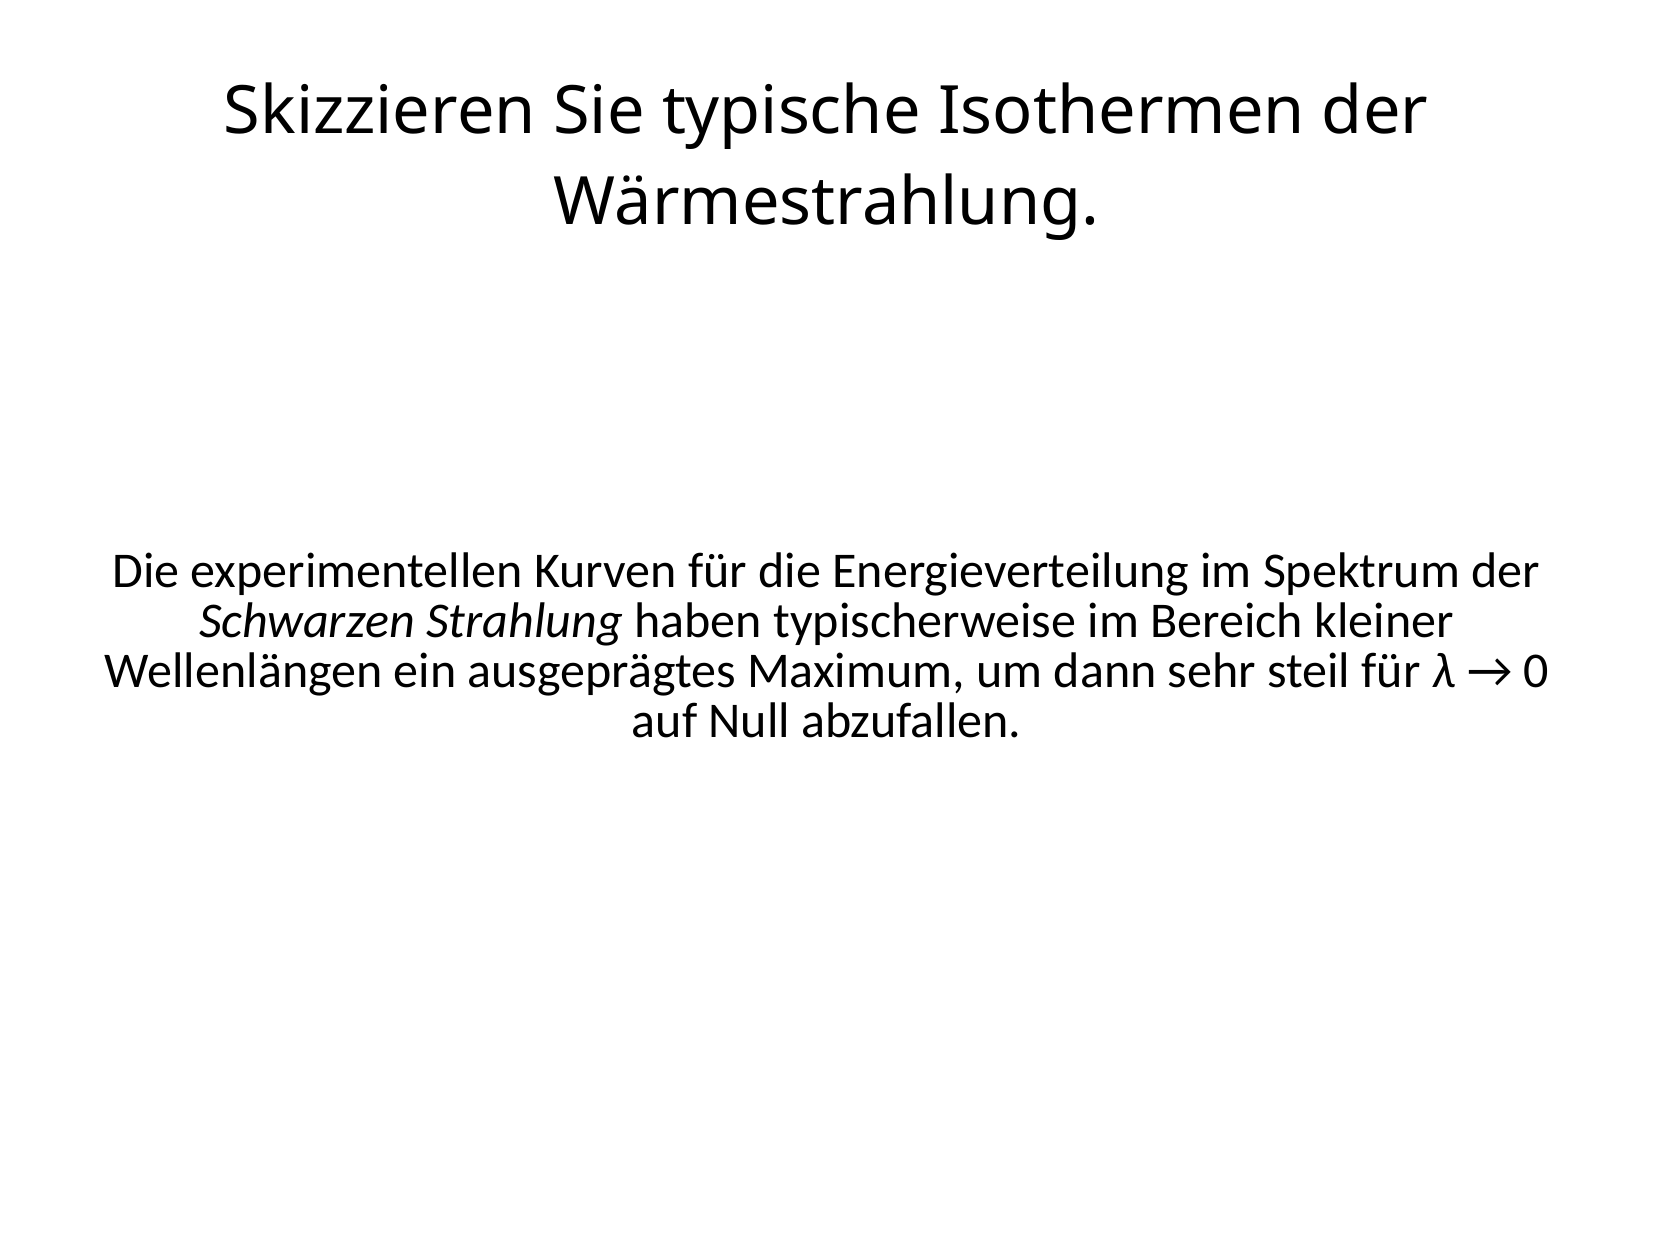

# Skizzieren Sie typische Isothermen der Wärmestrahlung.
Die experimentellen Kurven für die Energieverteilung im Spektrum der Schwarzen Strahlung haben typischerweise im Bereich kleiner Wellenlängen ein ausgeprägtes Maximum, um dann sehr steil für λ → 0 auf Null abzufallen.